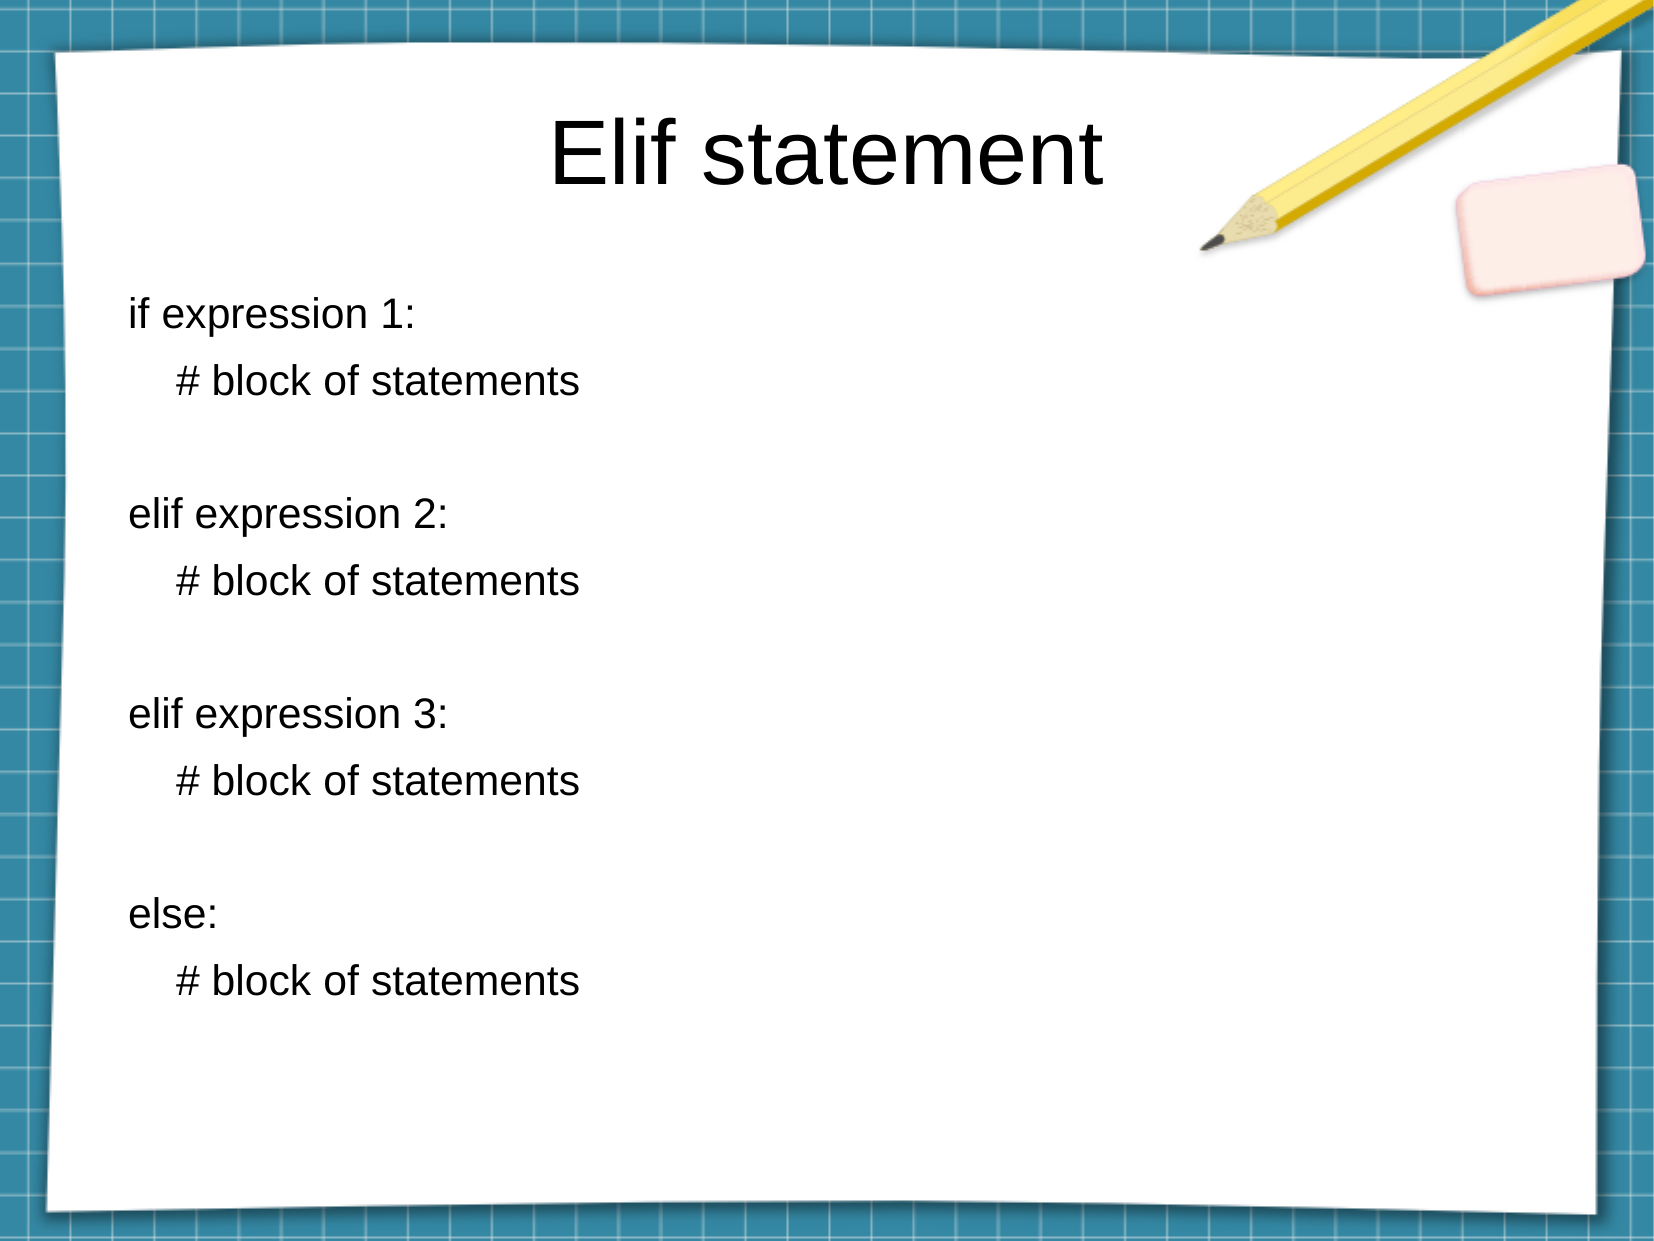

# Elif statement
if expression 1:
 # block of statements
elif expression 2:
 # block of statements
elif expression 3:
 # block of statements
else:
 # block of statements